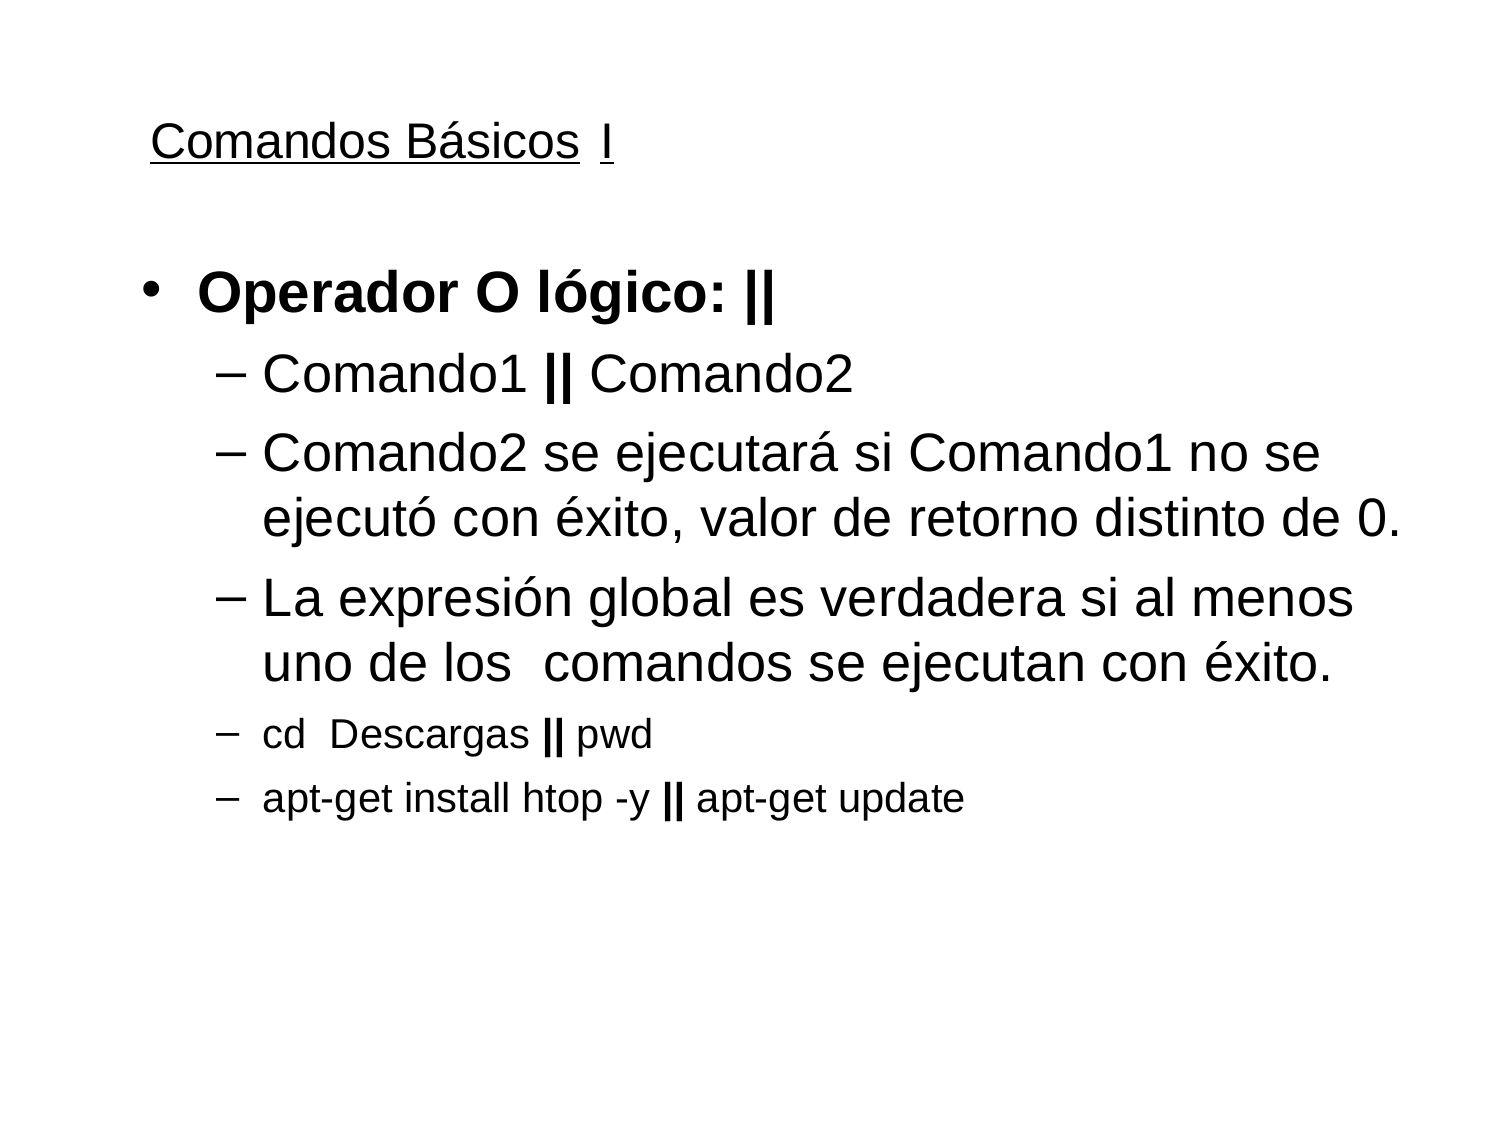

# Comandos Básicos	I
Operador O lógico: ||
Comando1 || Comando2
Comando2 se ejecutará si Comando1 no se ejecutó con éxito, valor de retorno distinto de 0.
La expresión global es verdadera si al menos uno de los comandos se ejecutan con éxito.
cd Descargas || pwd
apt-get install htop -y || apt-get update